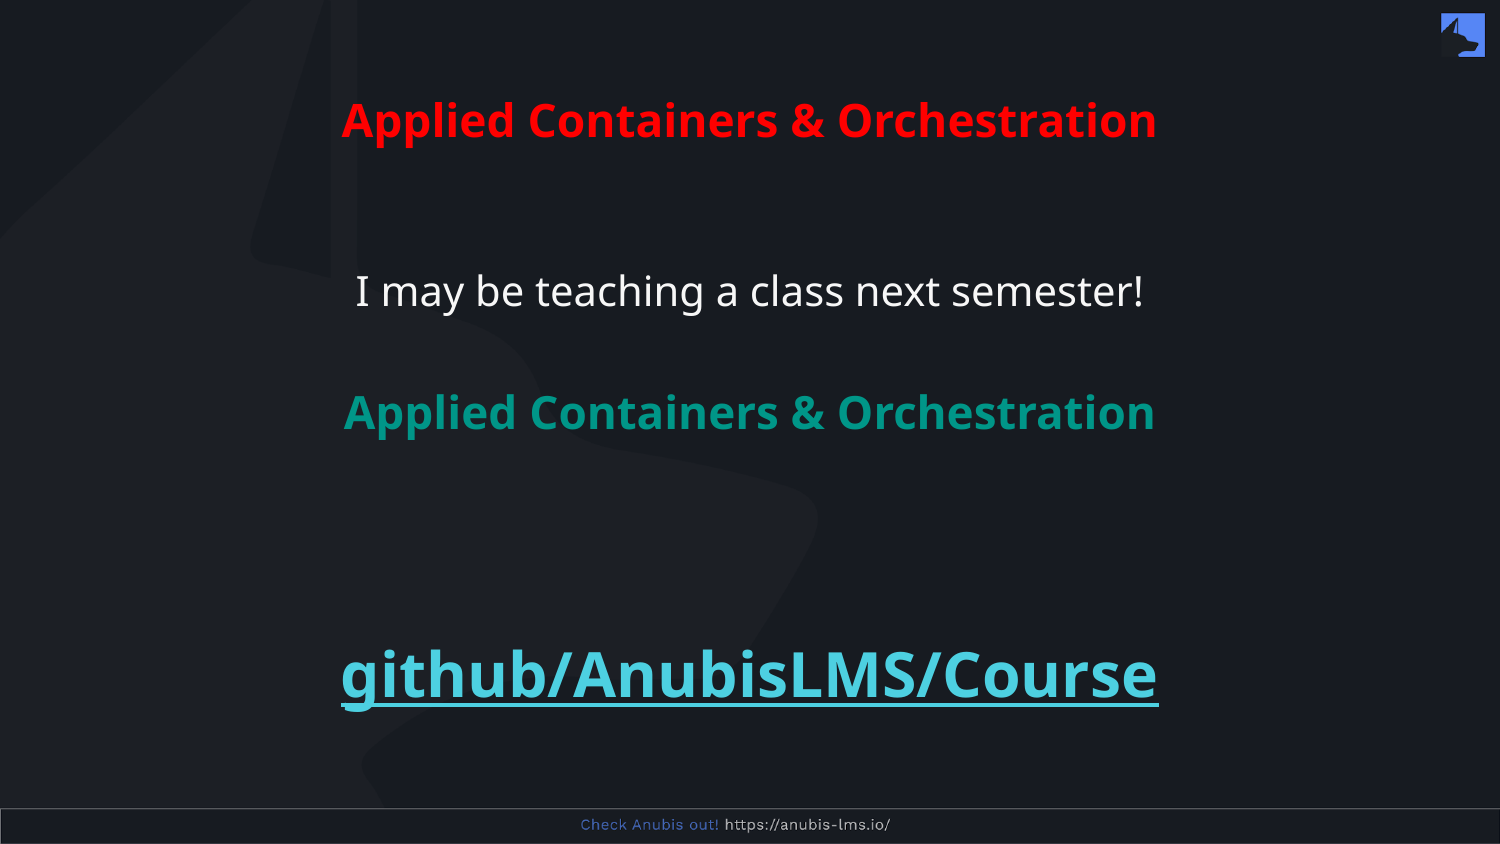

# Applied Containers & Orchestration
I may be teaching a class next semester!
Applied Containers & Orchestration
github/AnubisLMS/Course